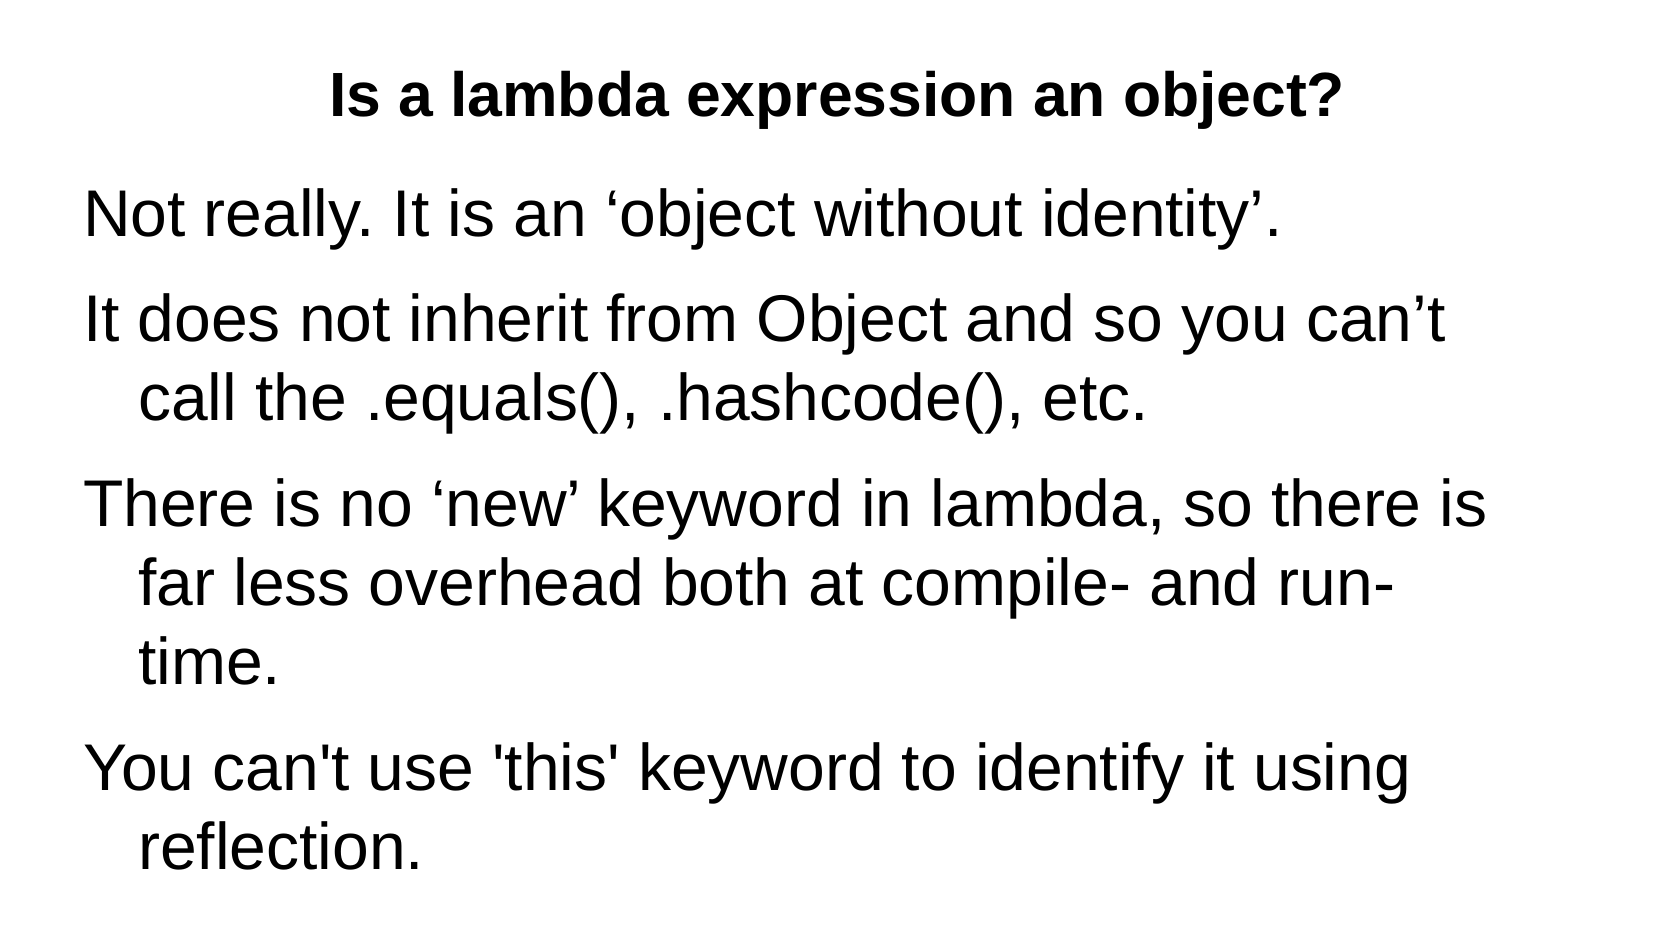

# Is a lambda expression an object?
Not really. It is an ‘object without identity’.
It does not inherit from Object and so you can’t call the .equals(), .hashcode(), etc.
There is no ‘new’ keyword in lambda, so there is far less overhead both at compile- and run-time.
You can't use 'this' keyword to identify it using reflection.